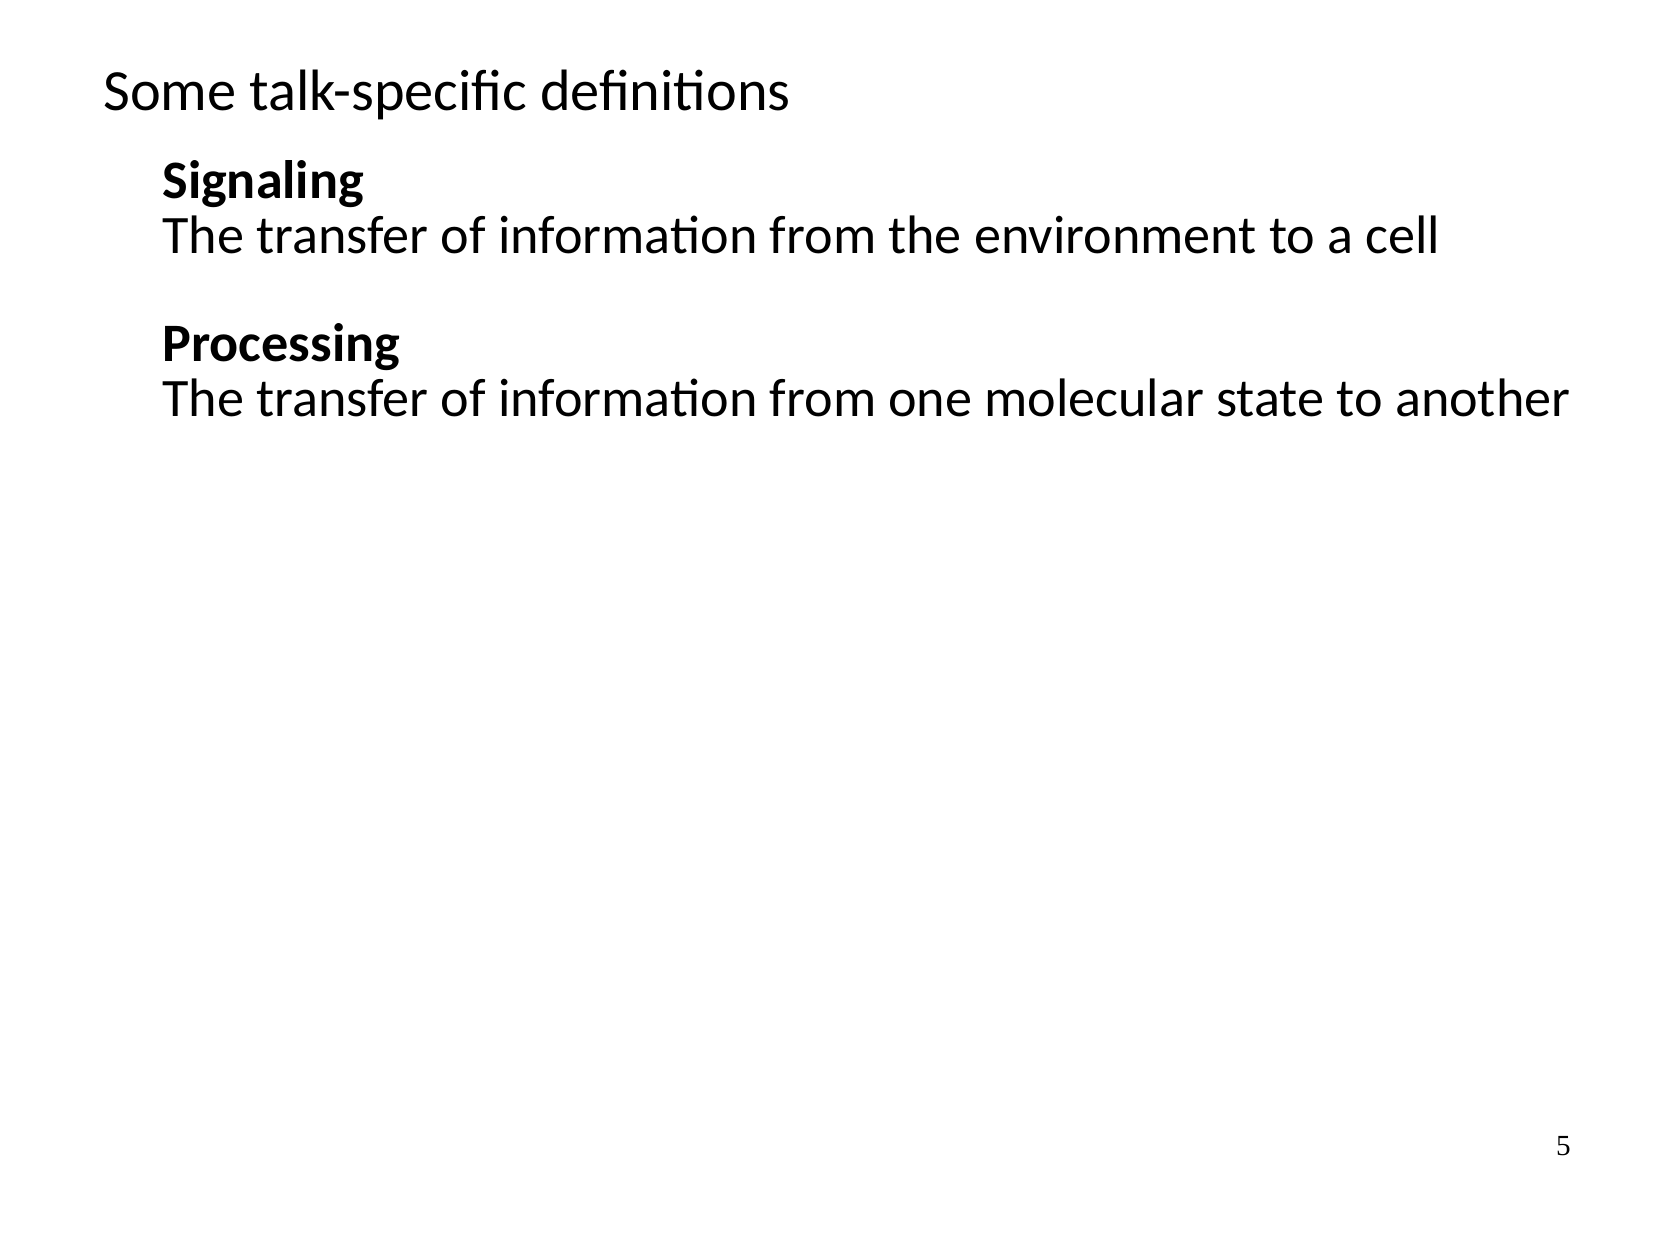

Some talk-specific definitions
Signaling
The transfer of information from the environment to a cell
Processing
The transfer of information from one molecular state to another
5